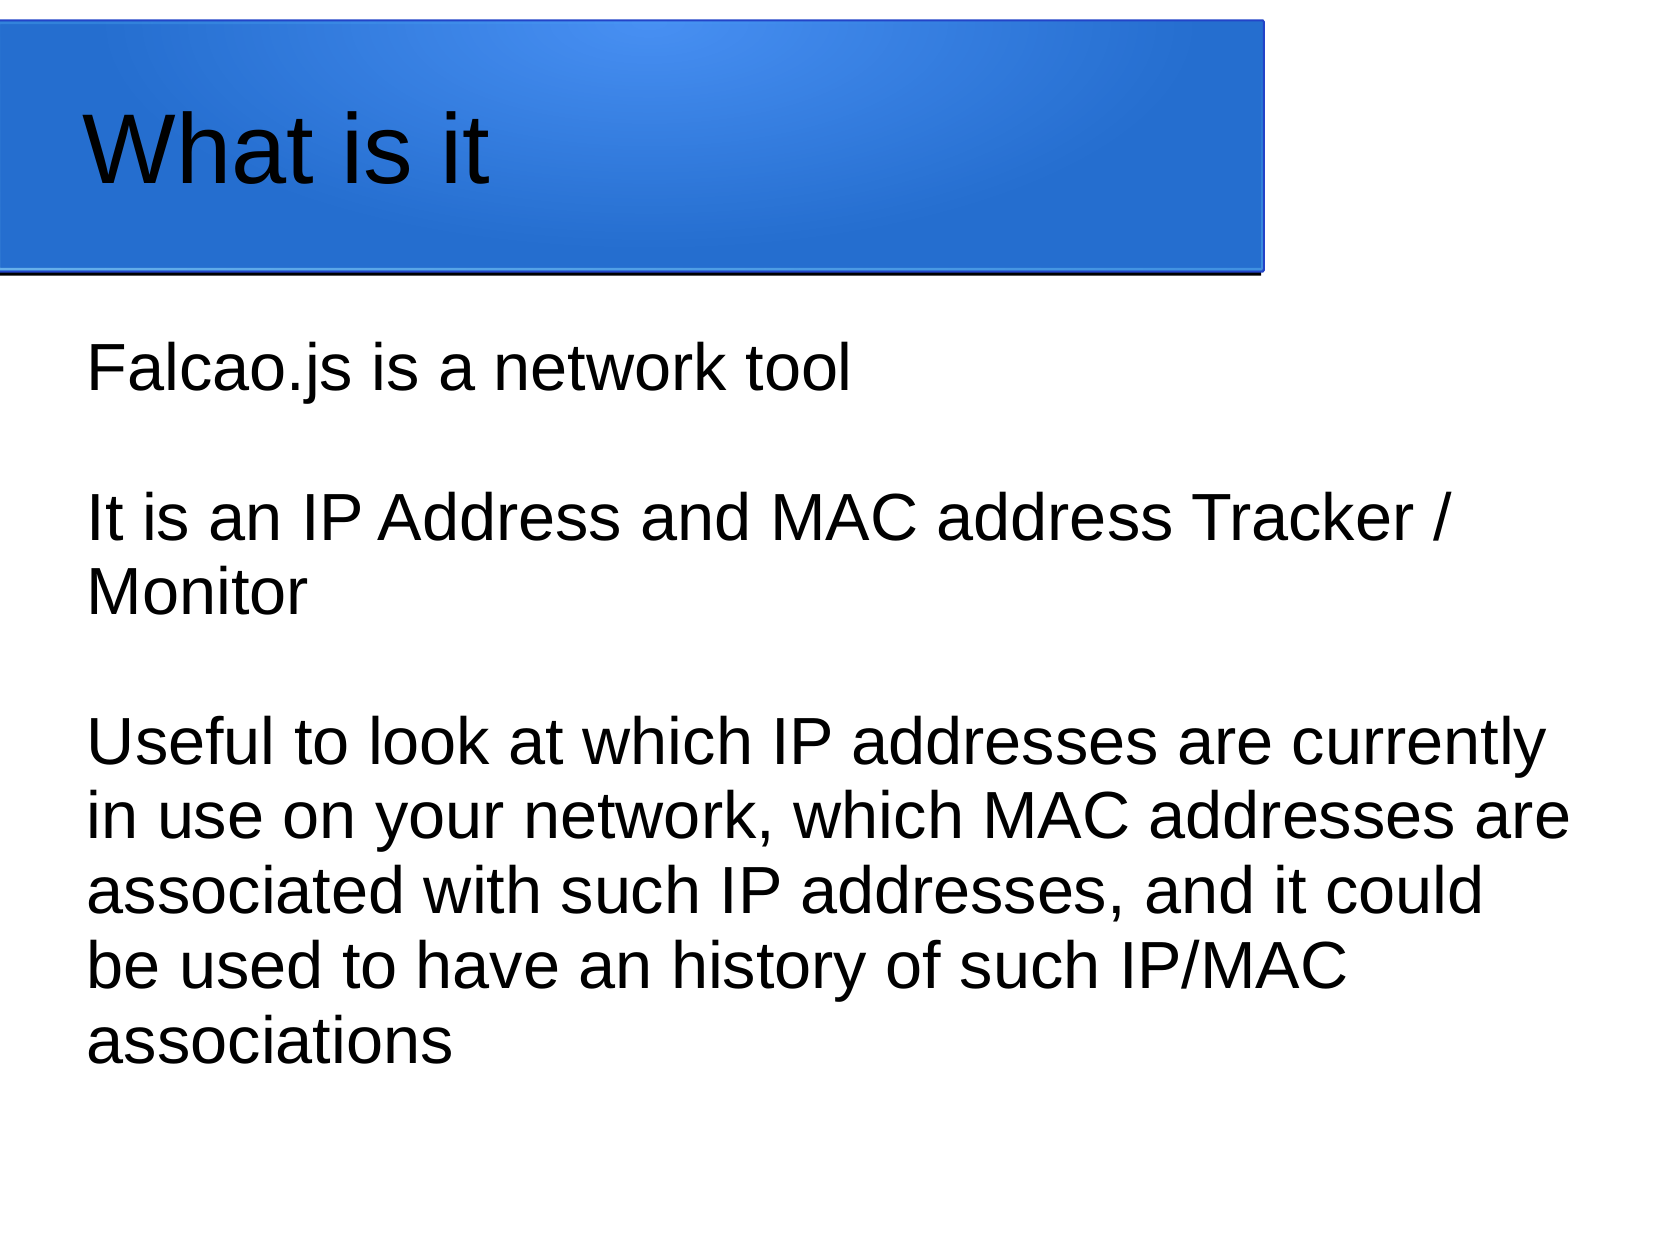

# What is it
Falcao.js is a network tool
It is an IP Address and MAC address Tracker / Monitor
Useful to look at which IP addresses are currently in use on your network, which MAC addresses are associated with such IP addresses, and it could be used to have an history of such IP/MAC associations